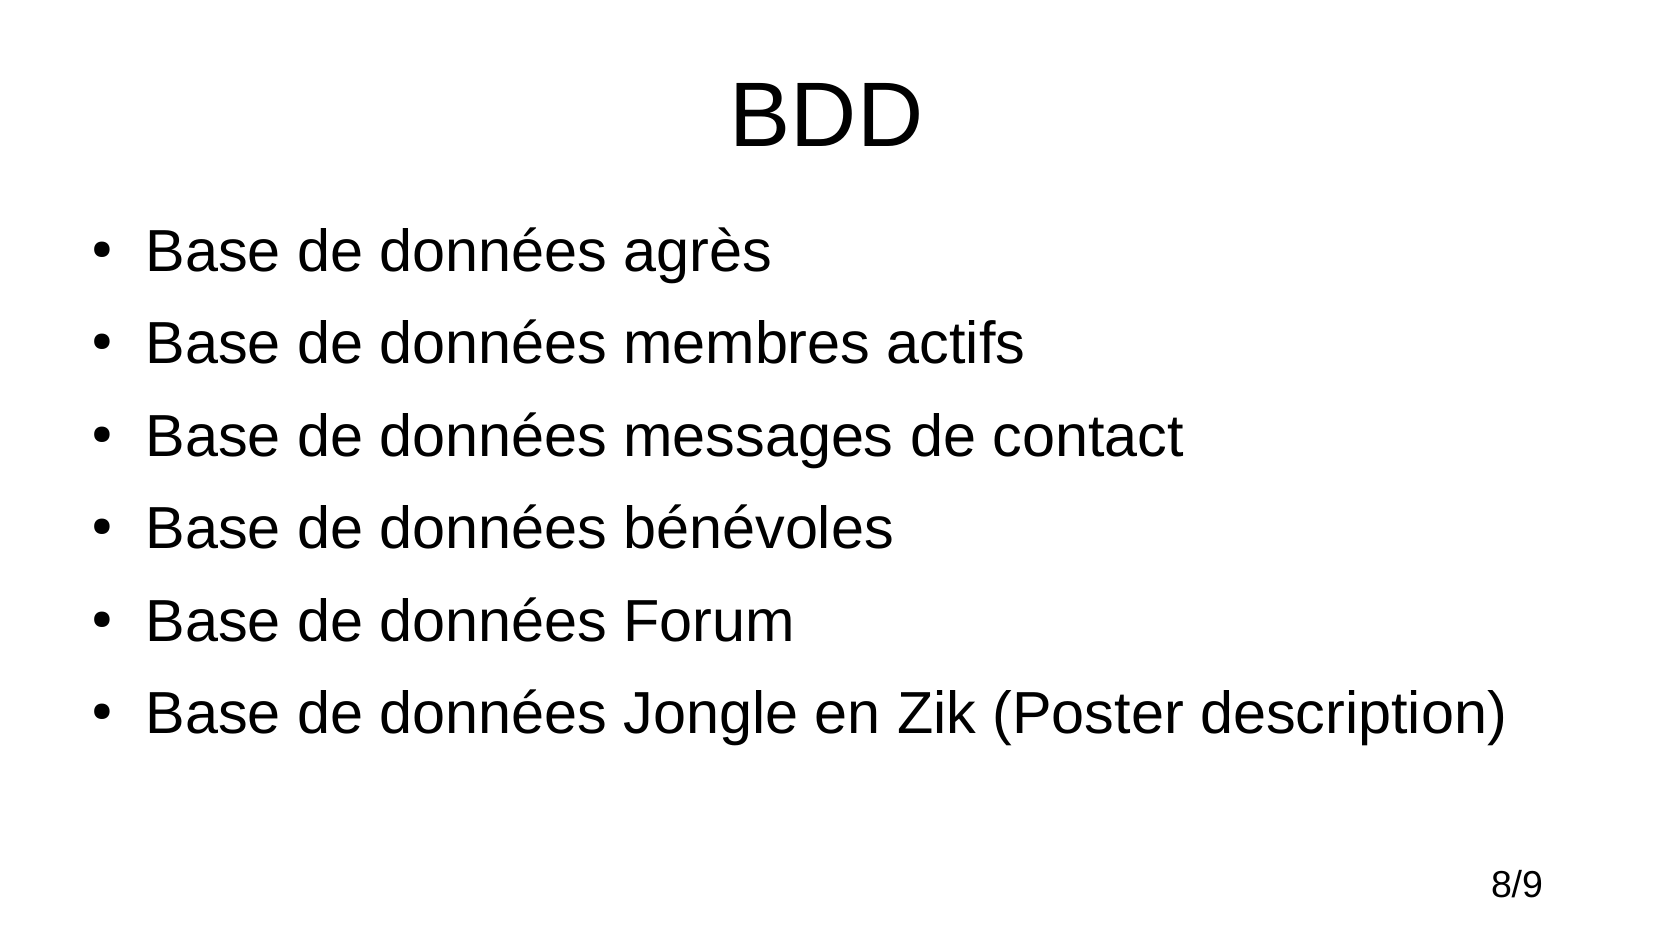

# BDD
Base de données agrès
Base de données membres actifs
Base de données messages de contact
Base de données bénévoles
Base de données Forum
Base de données Jongle en Zik (Poster description)
8/9